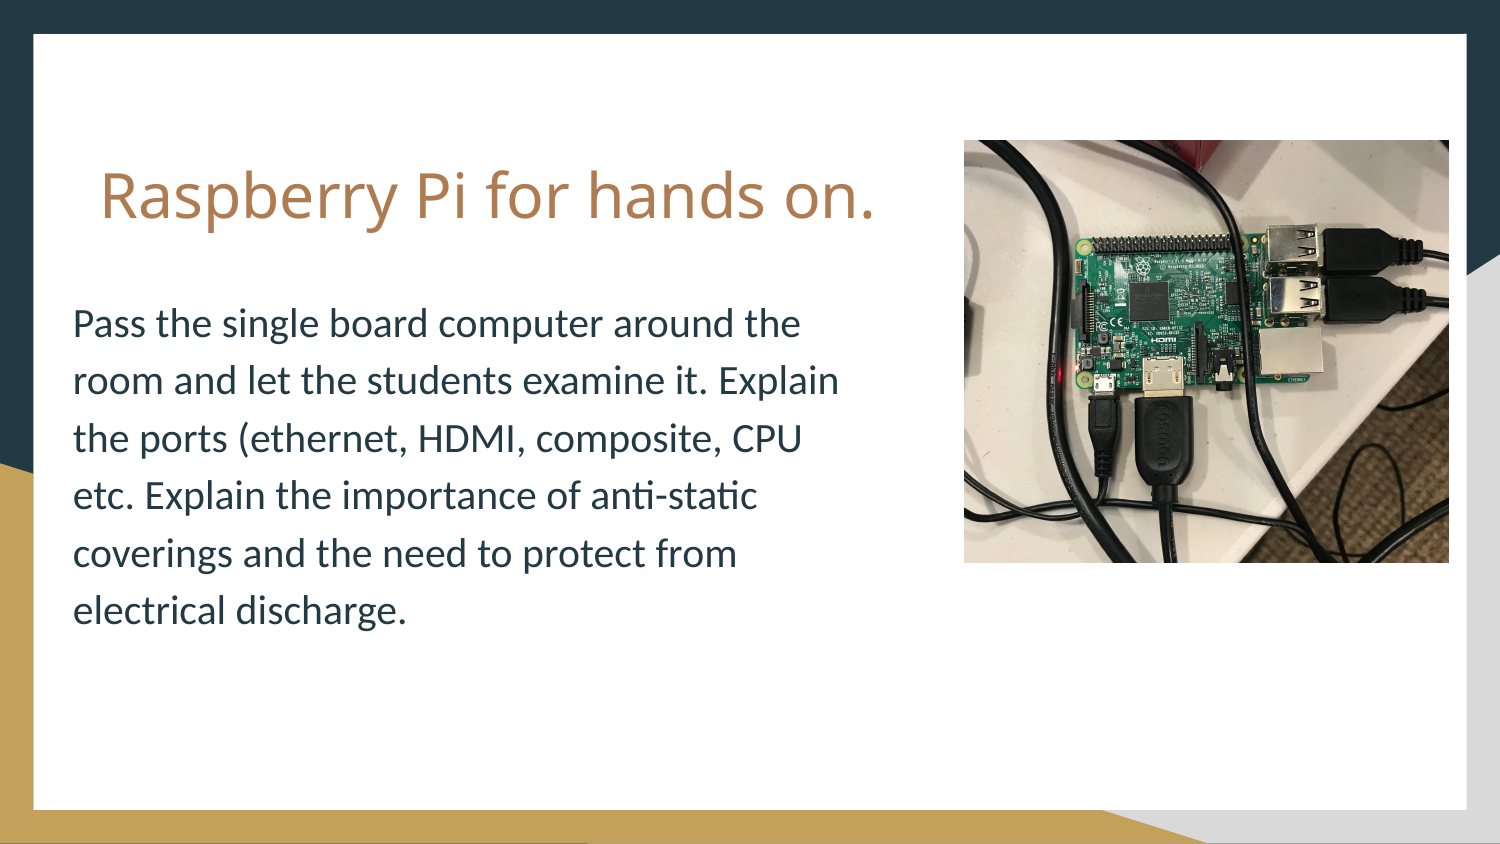

# Raspberry Pi for hands on.
Pass the single board computer around the room and let the students examine it. Explain the ports (ethernet, HDMI, composite, CPU etc. Explain the importance of anti-static coverings and the need to protect from electrical discharge.